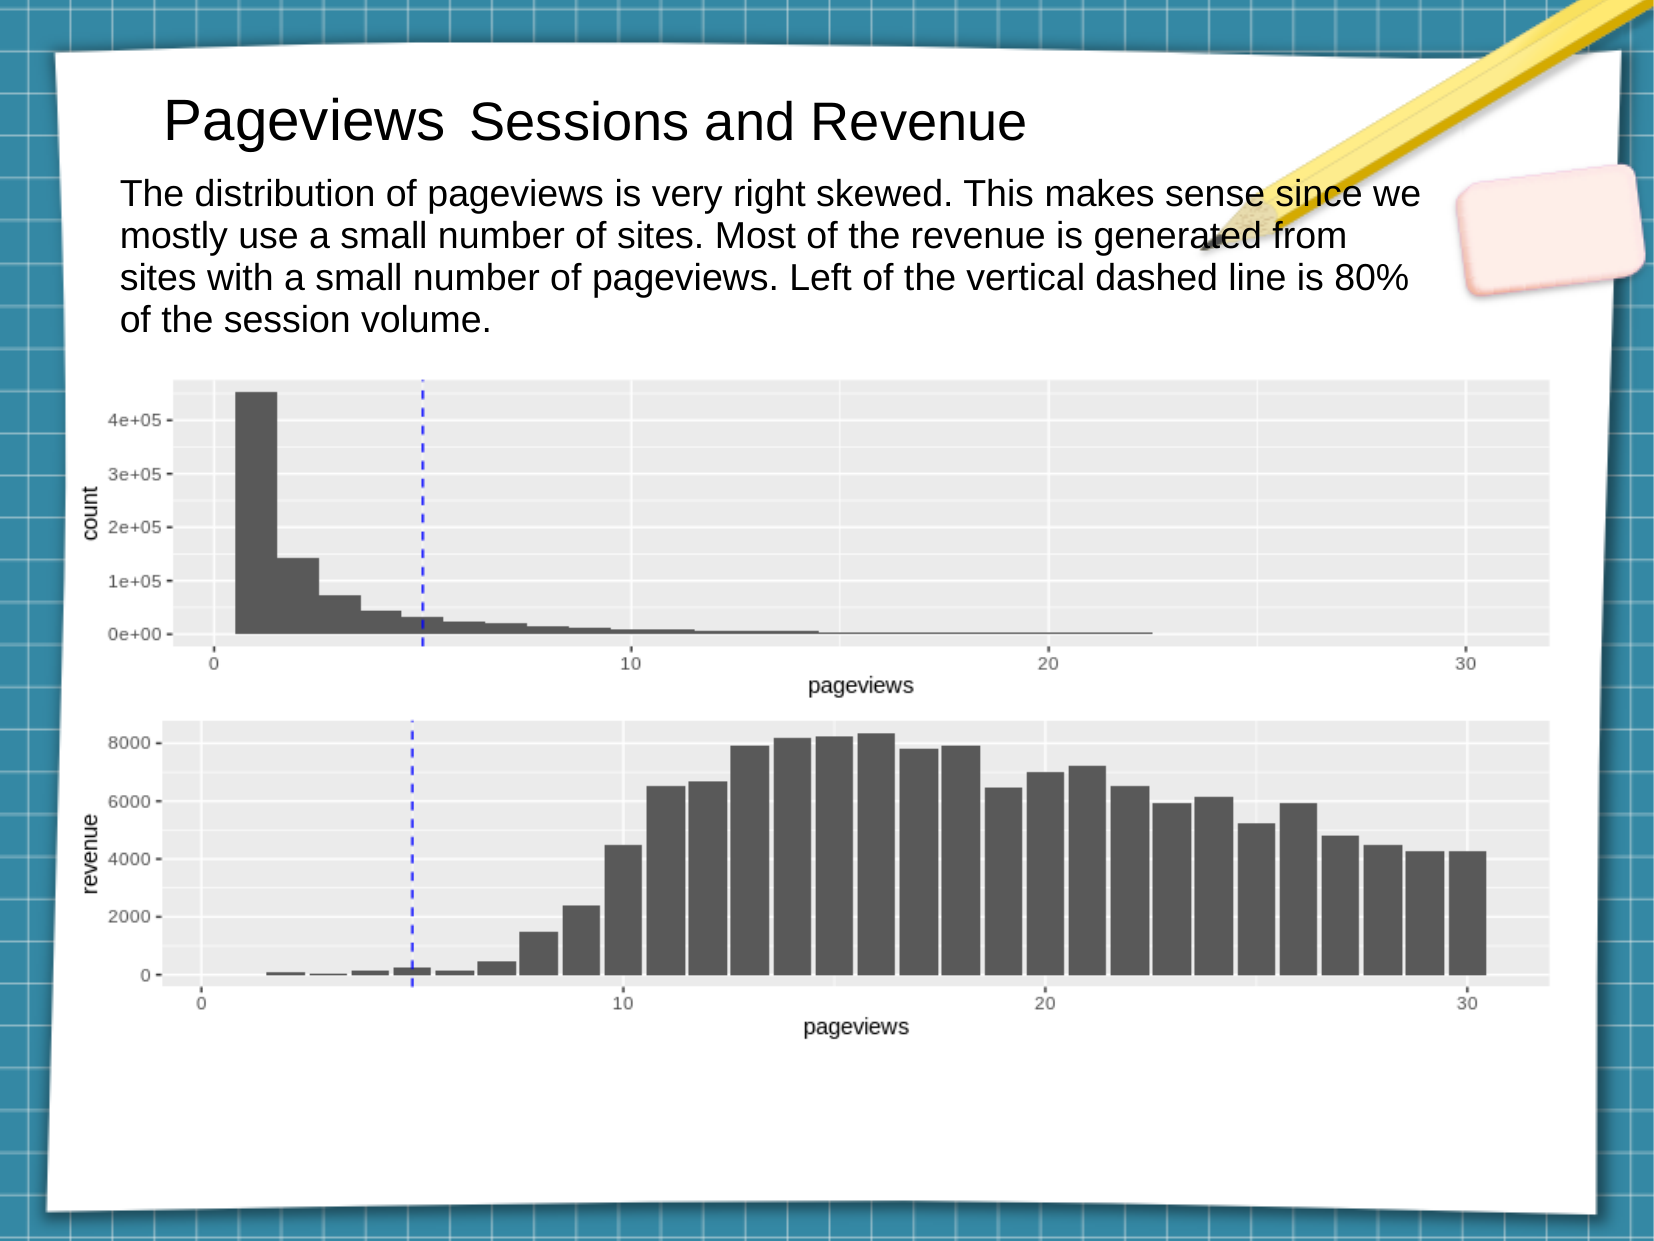

# Pageviews Sessions and Revenue
The distribution of pageviews is very right skewed. This makes sense since we mostly use a small number of sites. Most of the revenue is generated from sites with a small number of pageviews. Left of the vertical dashed line is 80% of the session volume.